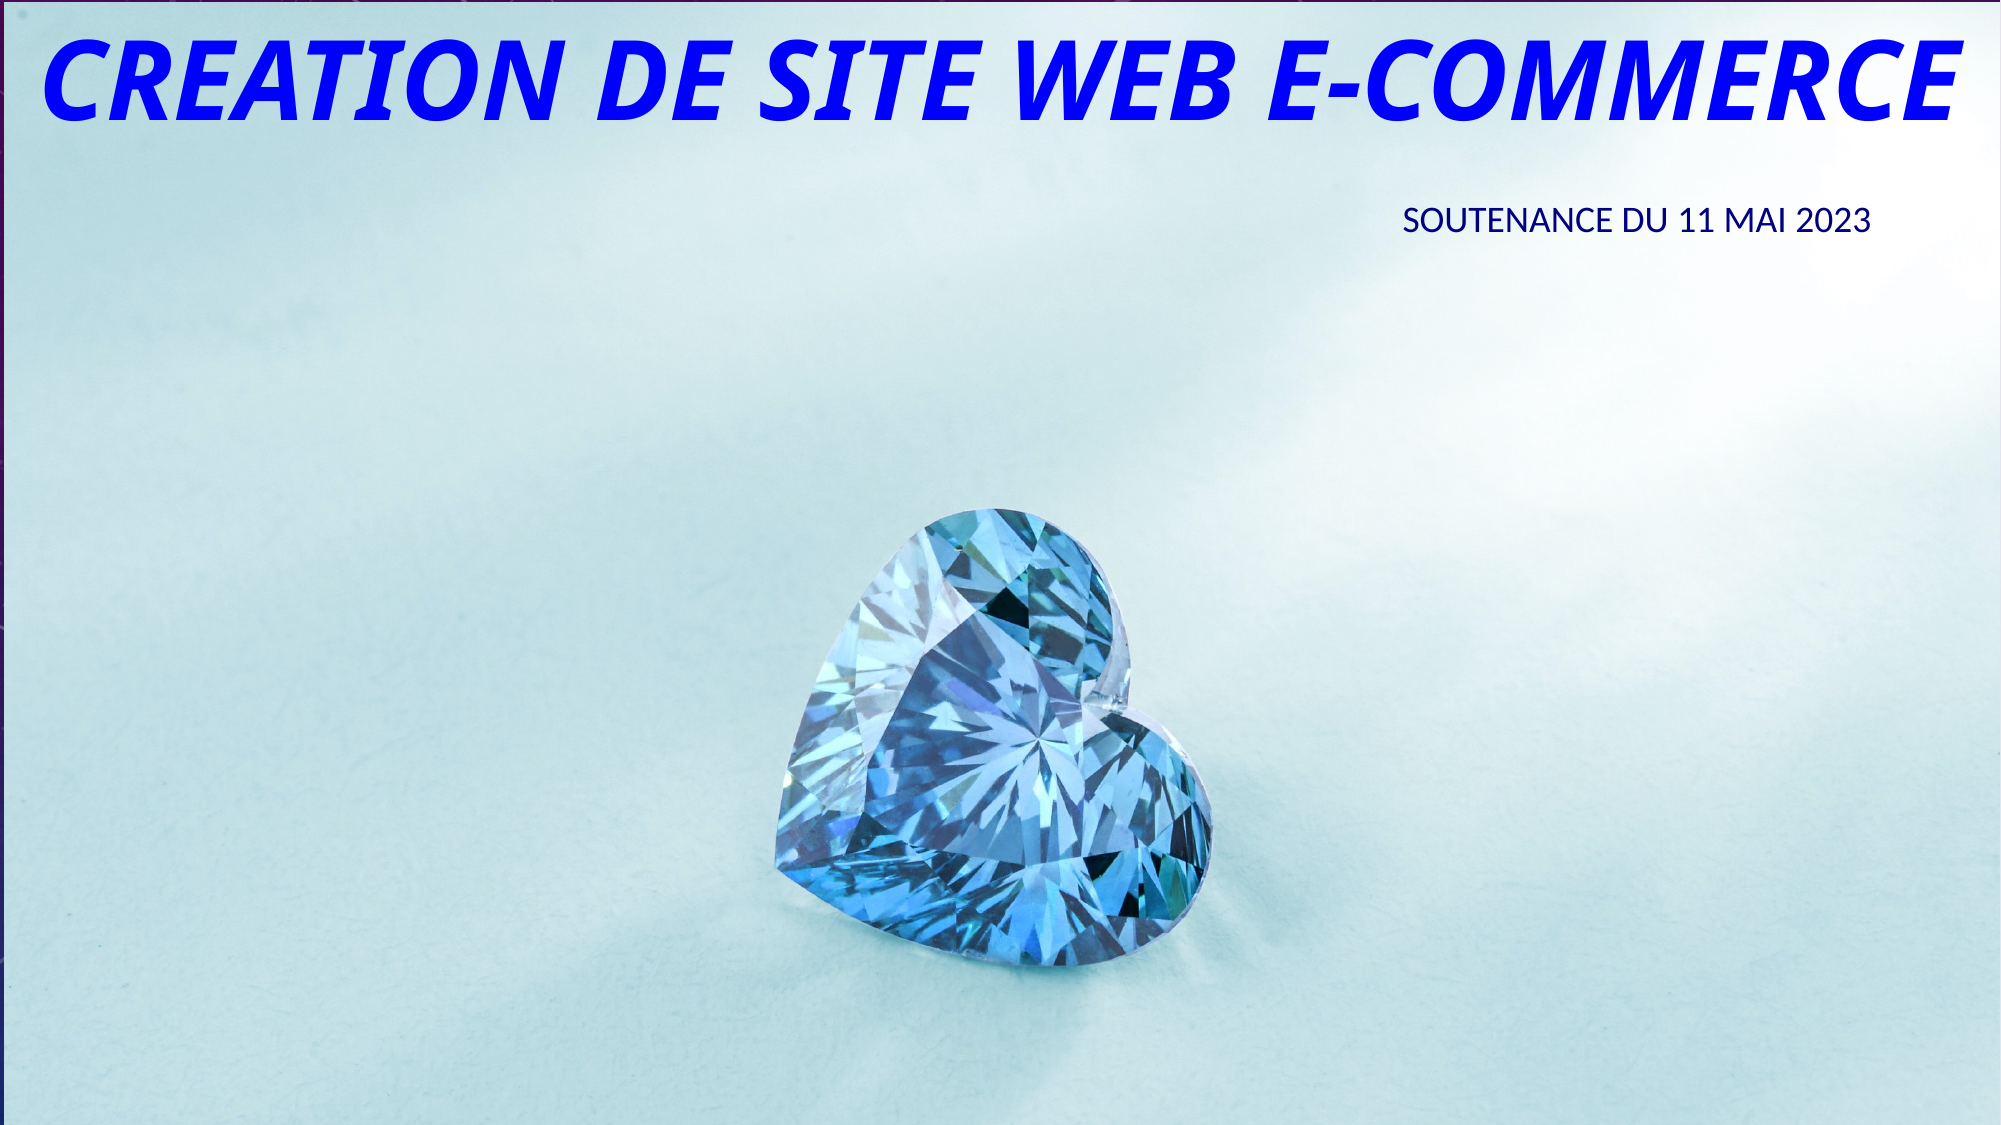

# CREATION DE SITE WEB e-COMMERCE
soutenance du 11 Mai 2023